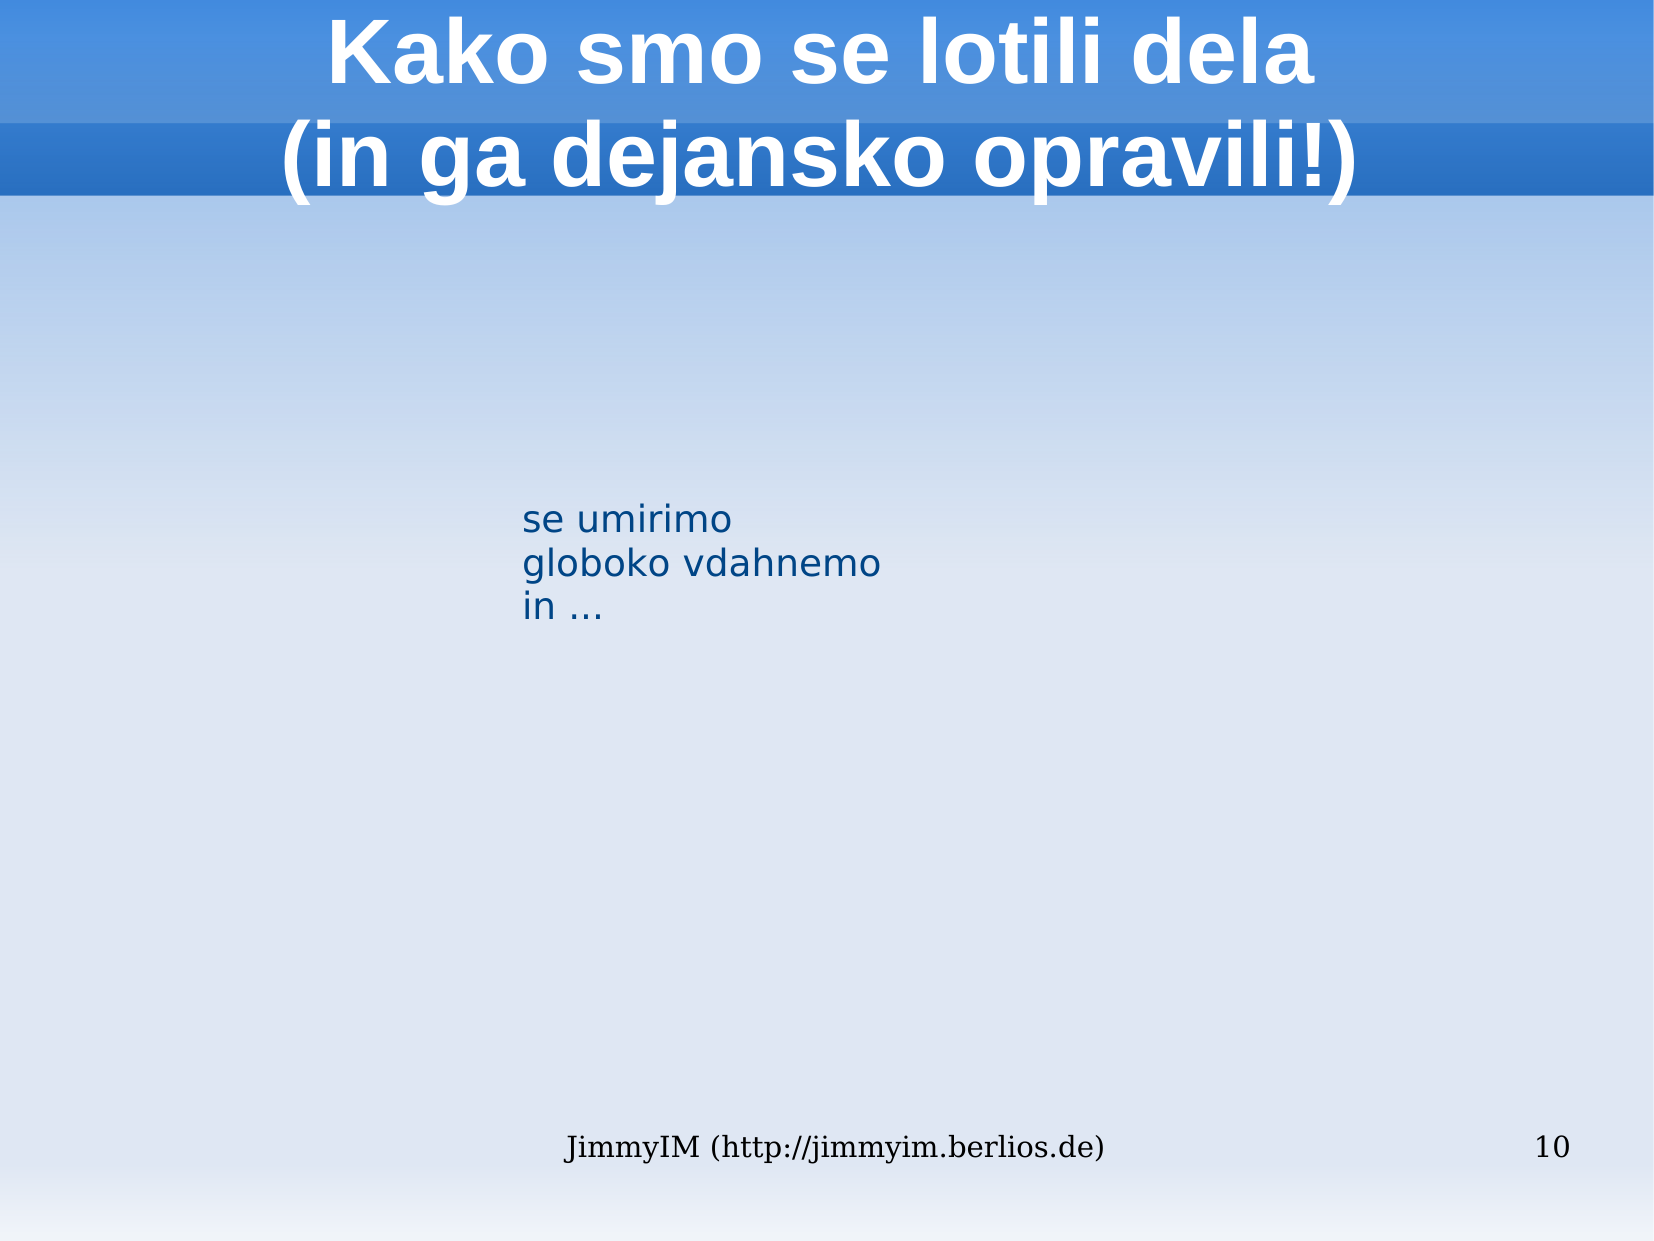

# Kako smo se lotili dela (in ga dejansko opravili!)
se umirimo
globoko vdahnemo
in ...
JimmyIM (http://jimmyim.berlios.de)
10